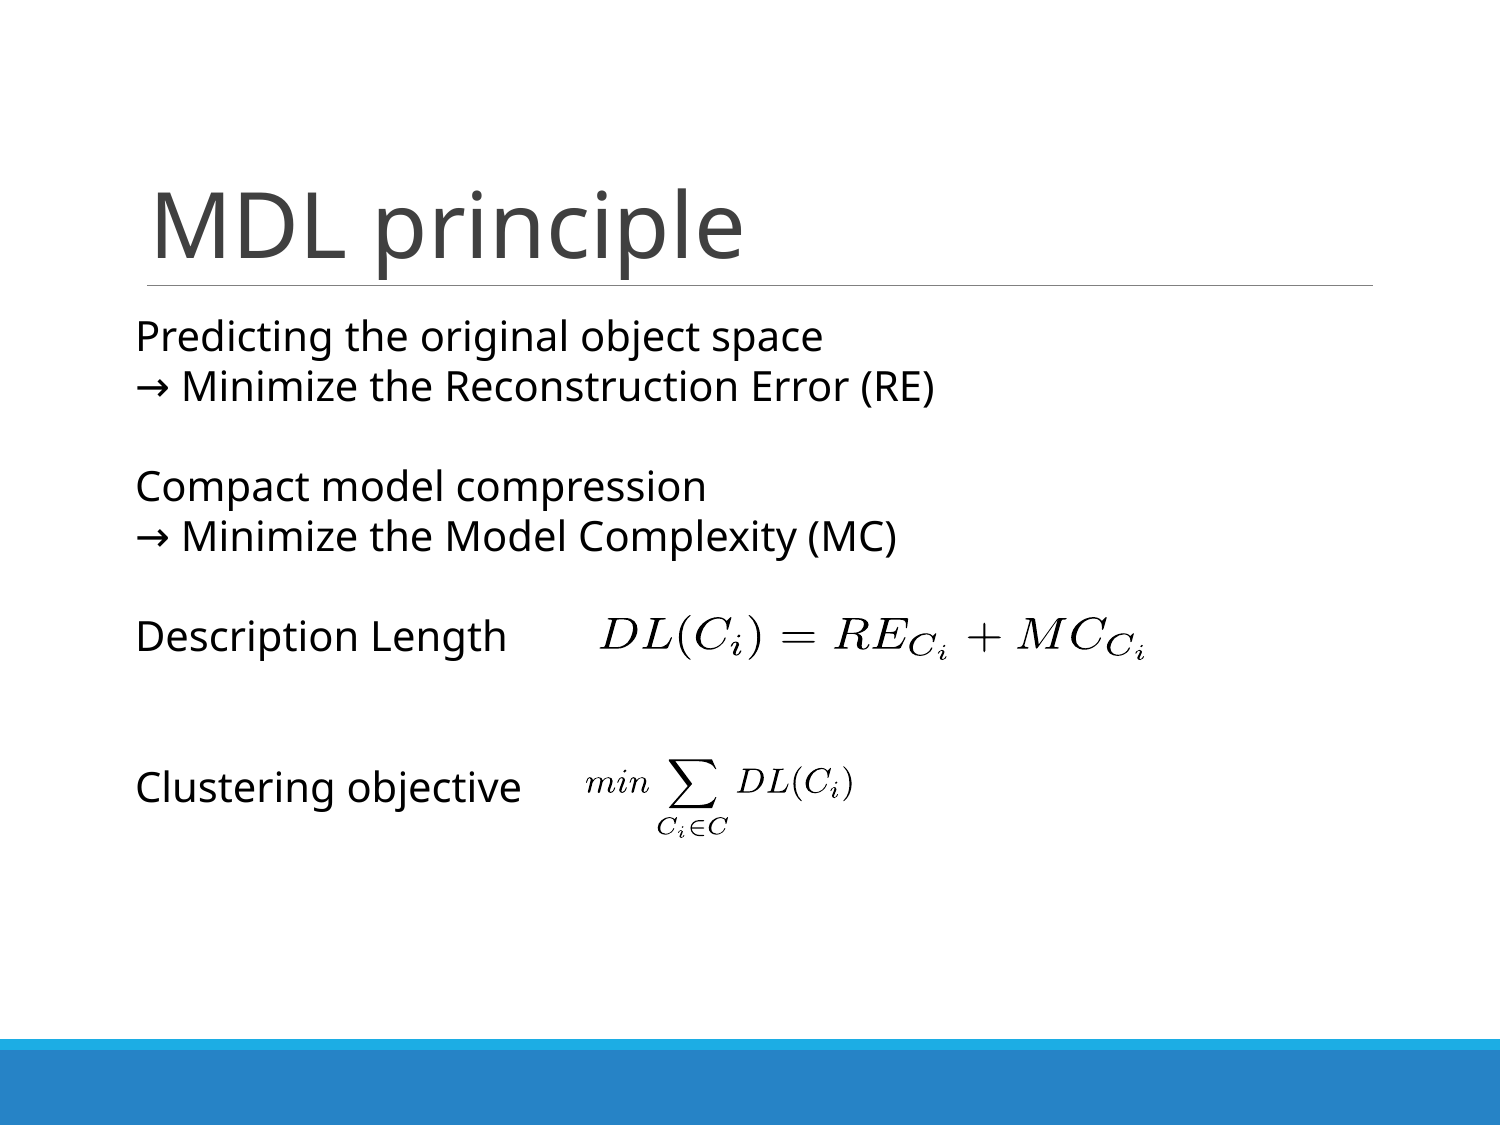

MDL principle
Predicting the original object space
→ Minimize the Reconstruction Error (RE)
Compact model compression
→ Minimize the Model Complexity (MC)
Description Length
Clustering objective